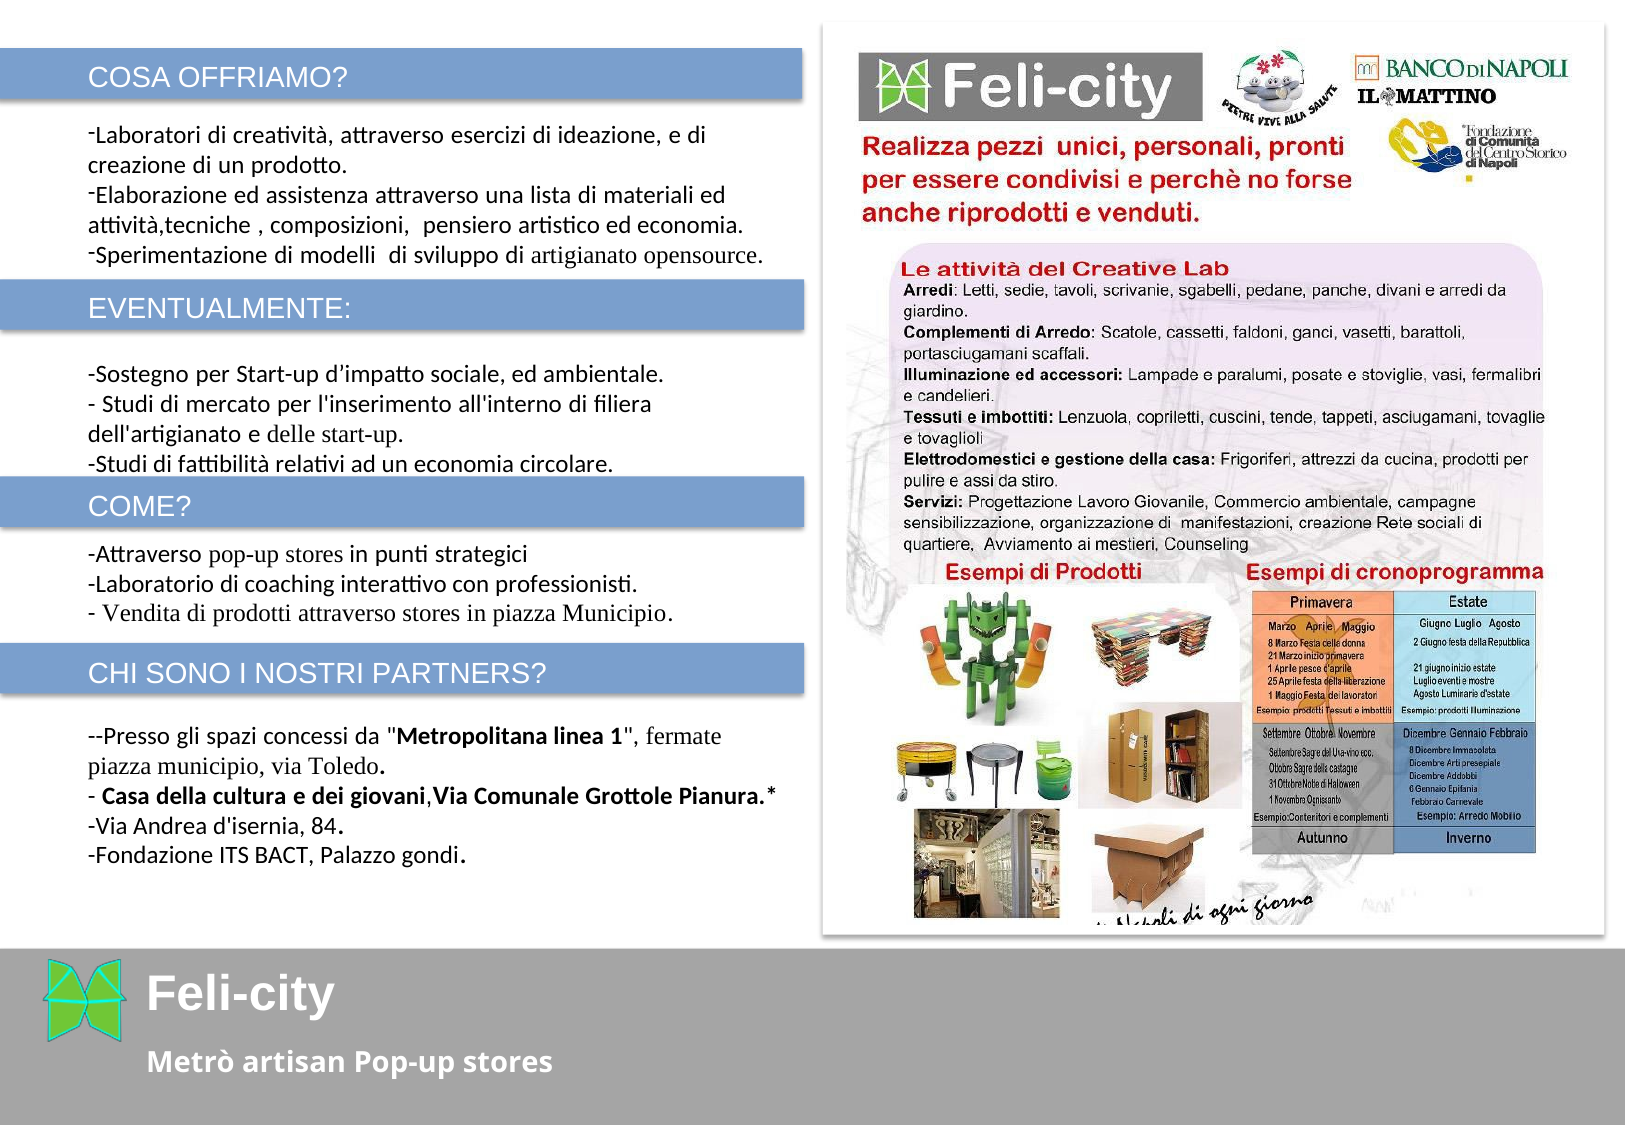

COSA OFFRIAMO?
Laboratori di creatività, attraverso esercizi di ideazione, e di
creazione di un prodotto.
Elaborazione ed assistenza attraverso una lista di materiali ed attività,tecniche , composizioni, pensiero artistico ed economia.
Sperimentazione di modelli di sviluppo di artigianato opensource.
EVENTUALMENTE:
-Sostegno per Start-up d’impatto sociale, ed ambientale.
- Studi di mercato per l'inserimento all'interno di filiera dell'artigianato e delle start-up.
-Studi di fattibilità relativi ad un economia circolare.
COME?
-Attraverso pop-up stores in punti strategici
-Laboratorio di coaching interattivo con professionisti.
- Vendita di prodotti attraverso stores in piazza Municipio.
CHI SONO I NOSTRI PARTNERS?
--Presso gli spazi concessi da "Metropolitana linea 1", fermate piazza municipio, via Toledo.
- Casa della cultura e dei giovani,Via Comunale Grottole Pianura.*
-Via Andrea d'isernia, 84.
-Fondazione ITS BACT, Palazzo gondi.
Feli-city
Metrò artisan Pop-up stores